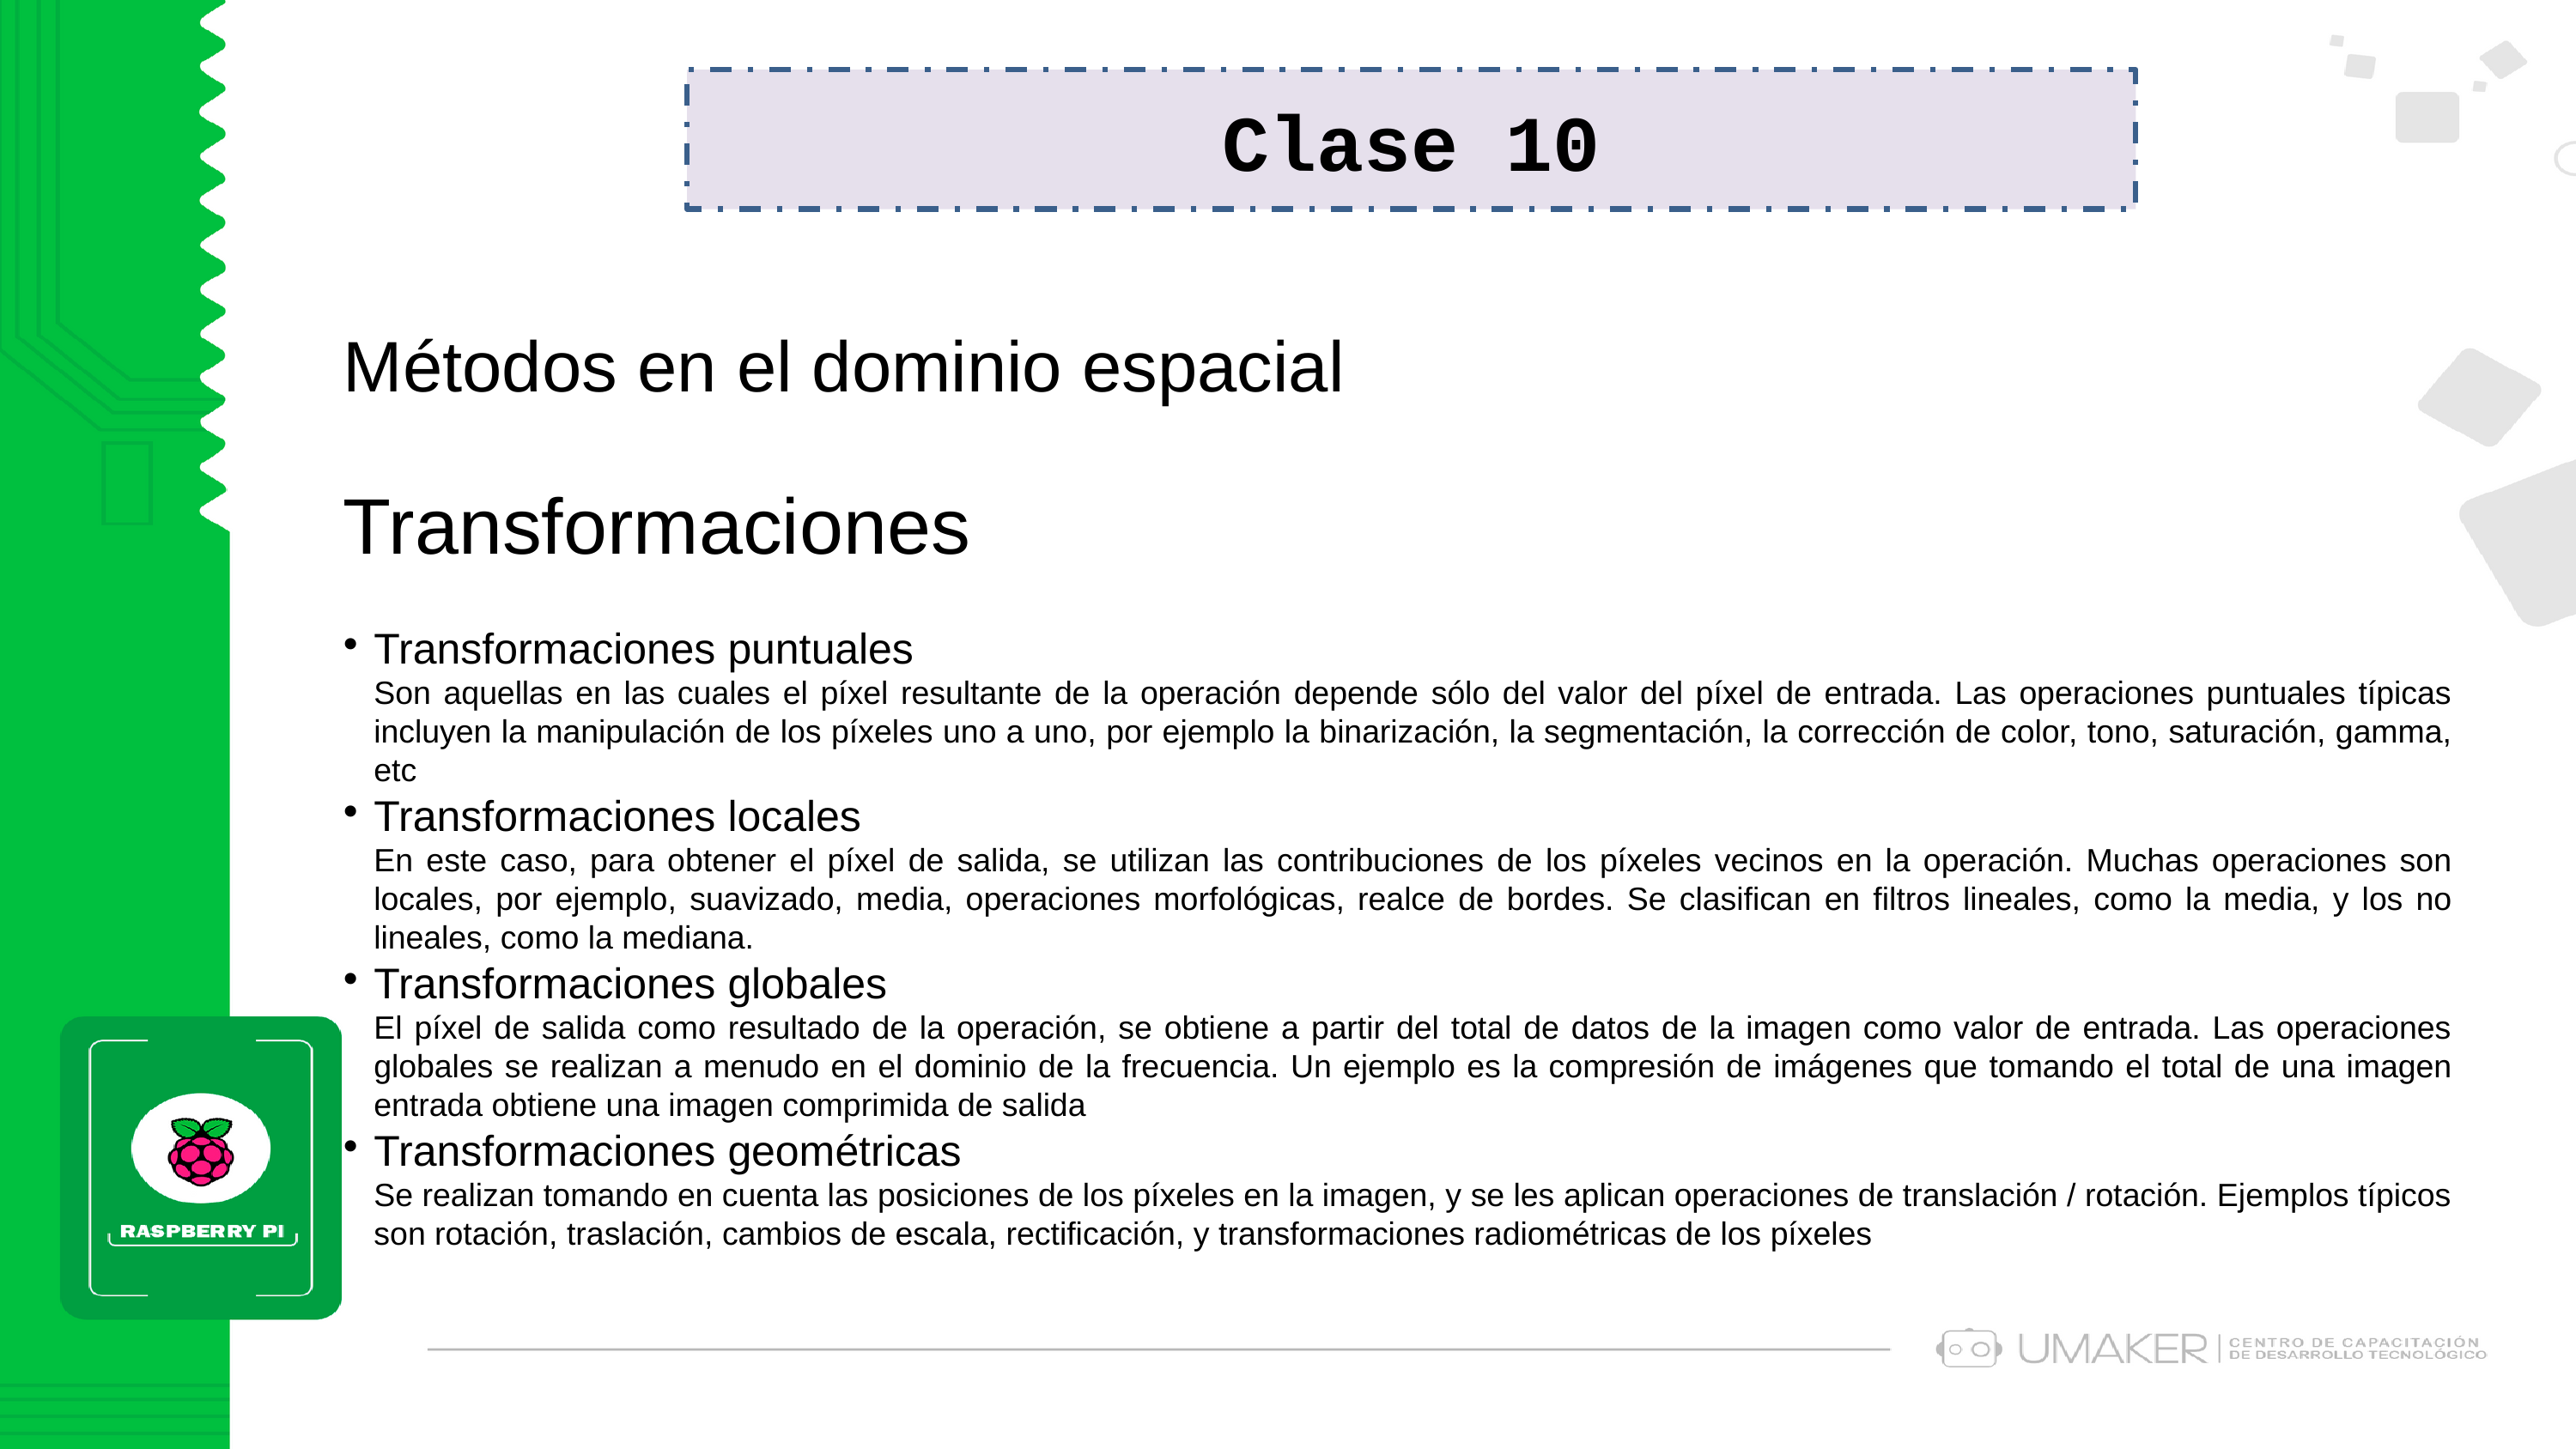

Clase 10
Métodos en el dominio espacial
Transformaciones
Transformaciones puntuales
Son aquellas en las cuales el píxel resultante de la operación depende sólo del valor del píxel de entrada. Las operaciones puntuales típicas incluyen la manipulación de los píxeles uno a uno, por ejemplo la binarización, la segmentación, la corrección de color, tono, saturación, gamma, etc
Transformaciones locales
En este caso, para obtener el píxel de salida, se utilizan las contribuciones de los píxeles vecinos en la operación. Muchas operaciones son locales, por ejemplo, suavizado, media, operaciones morfológicas, realce de bordes. Se clasifican en filtros lineales, como la media, y los no lineales, como la mediana.
Transformaciones globales
El píxel de salida como resultado de la operación, se obtiene a partir del total de datos de la imagen como valor de entrada. Las operaciones globales se realizan a menudo en el dominio de la frecuencia. Un ejemplo es la compresión de imágenes que tomando el total de una imagen entrada obtiene una imagen comprimida de salida
Transformaciones geométricas
Se realizan tomando en cuenta las posiciones de los píxeles en la imagen, y se les aplican operaciones de translación / rotación. Ejemplos típicos son rotación, traslación, cambios de escala, rectificación, y transformaciones radiométricas de los píxeles